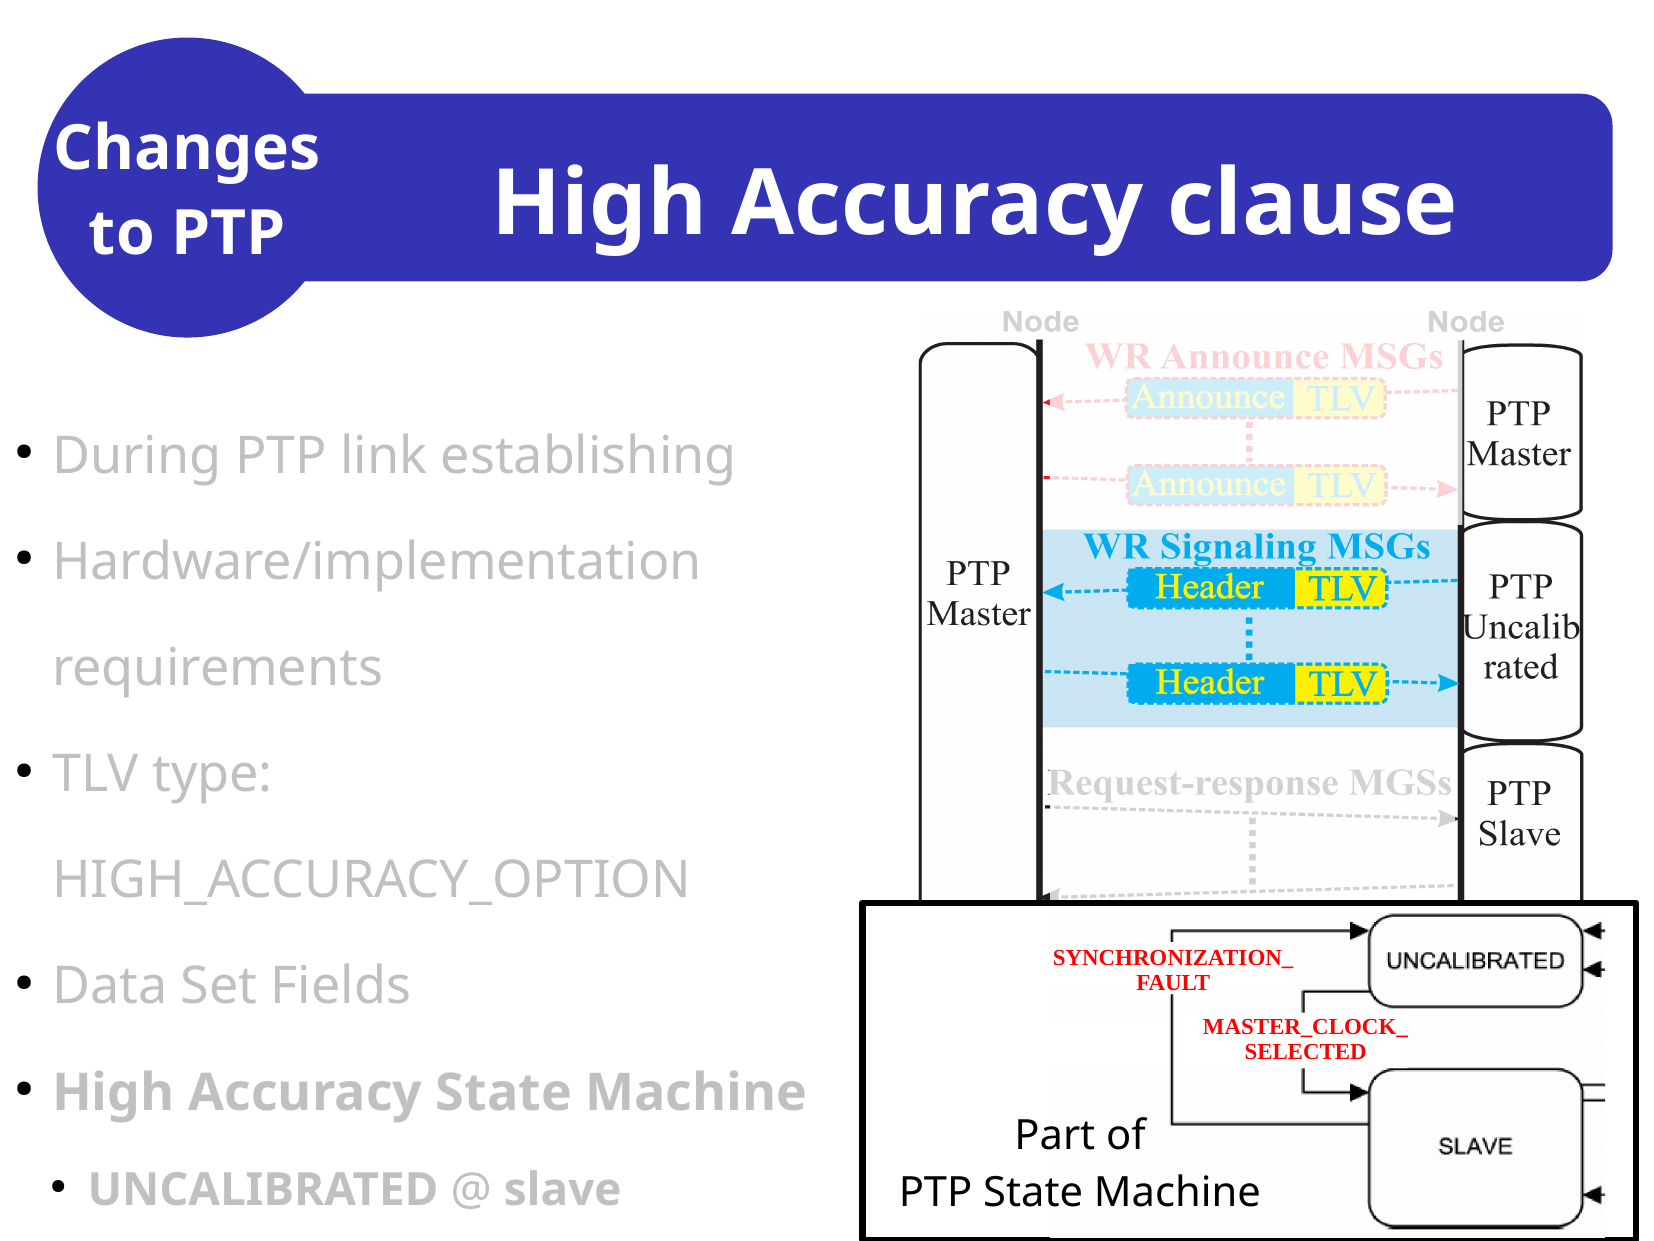

Changes
to PTP
High Accuracy clause
During PTP link establishing
Hardware/implementation requirements
TLV type:
HIGH_ACCURACY_OPTION
Data Set Fields
High Accuracy State Machine
UNCALIBRATED @ slave
MASTER @ master
Events Specification
SYNCHRONIZATION_
FAULT
MASTER_CLOCK_
SELECTED
Part of
PTP State Machine